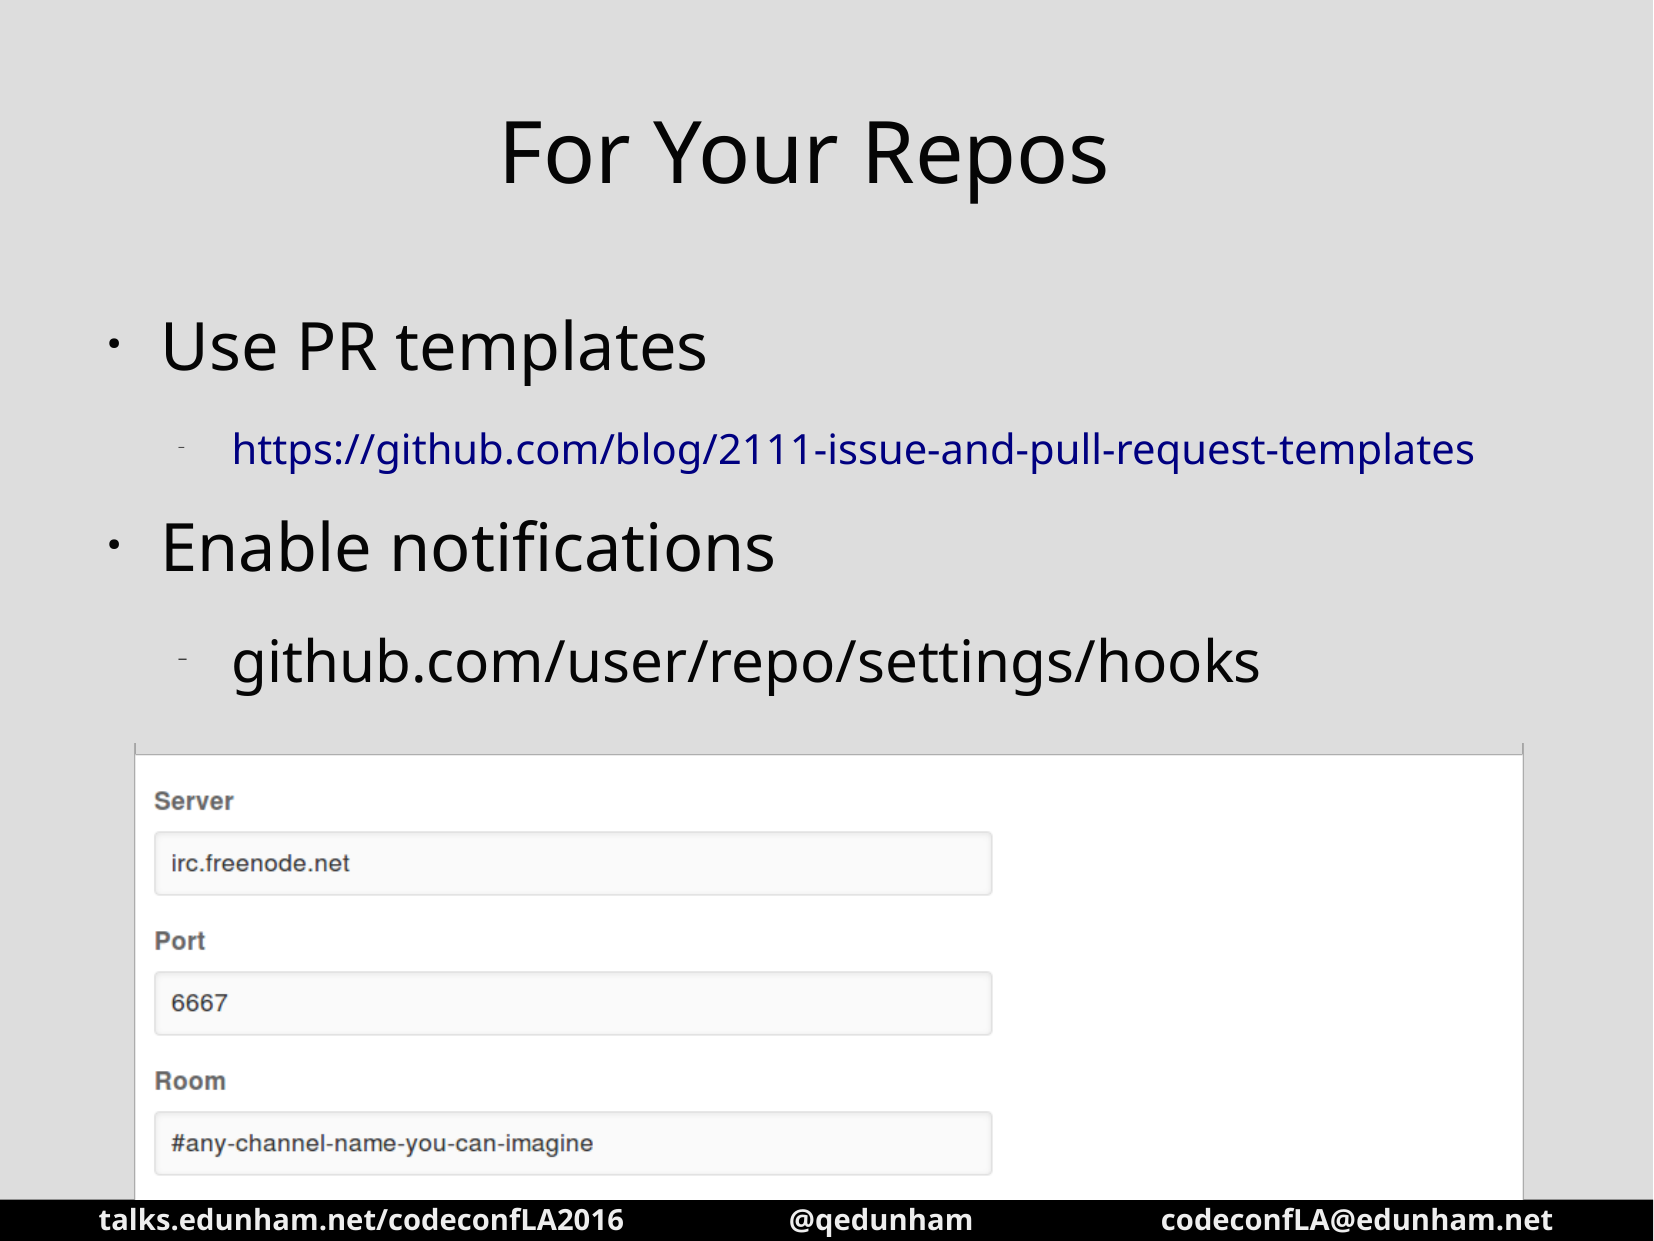

# For Your Repos
Use PR templates
https://github.com/blog/2111-issue-and-pull-request-templates
Enable notifications
github.com/user/repo/settings/hooks